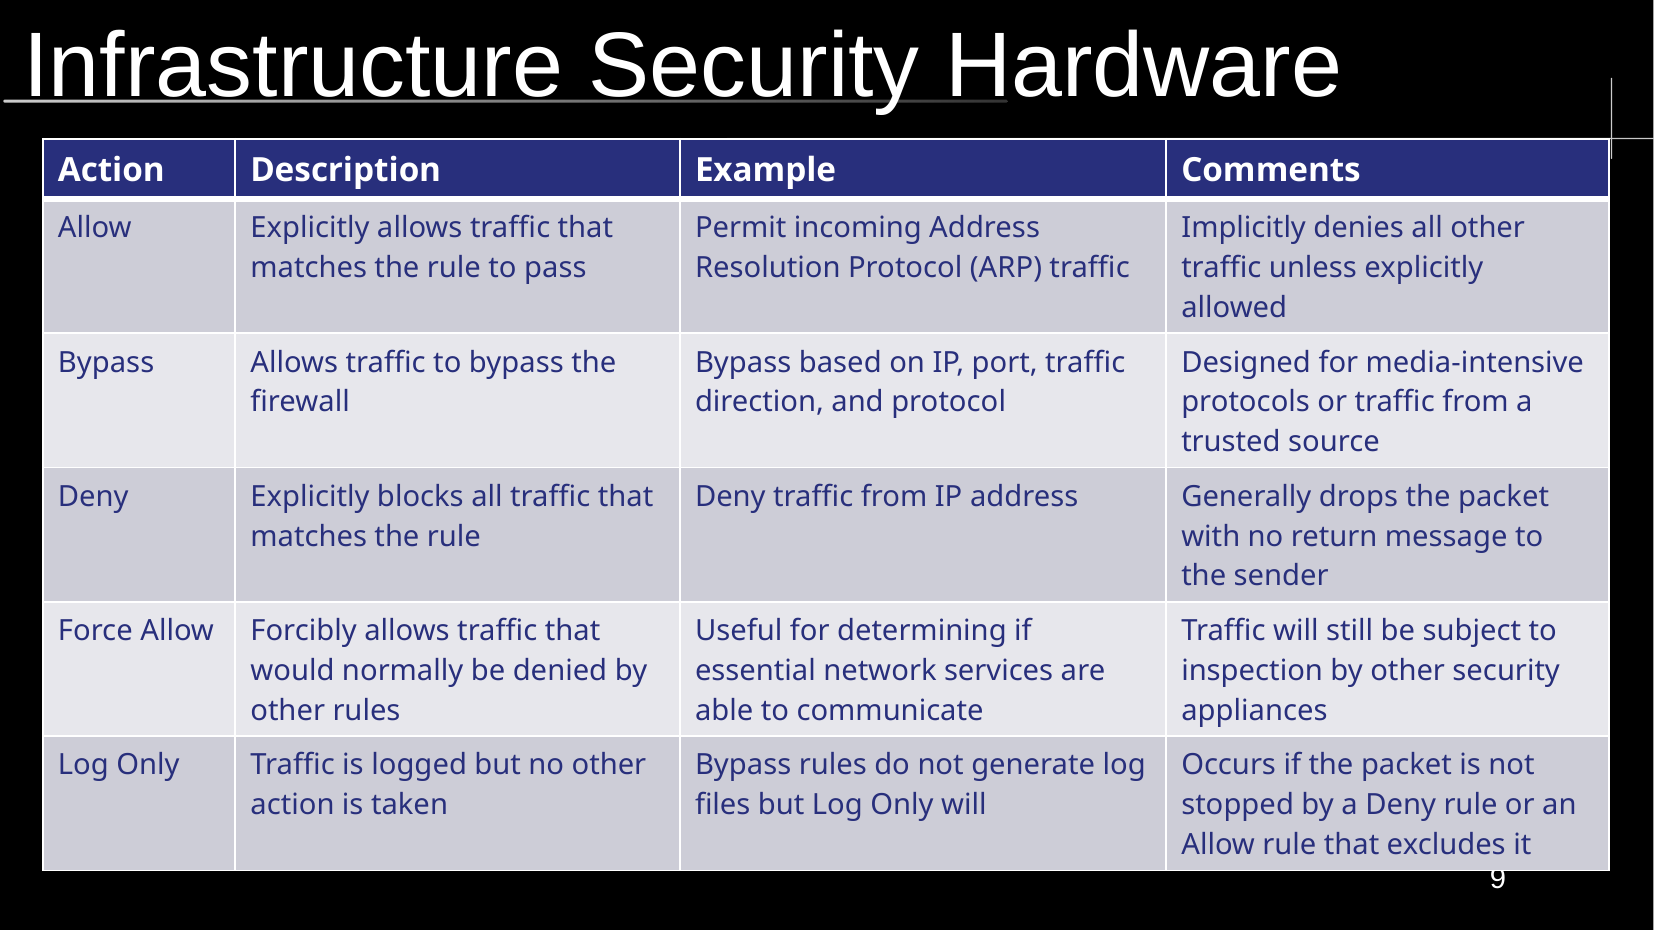

# Infrastructure Security Hardware
| Action | Description | Example | Comments |
| --- | --- | --- | --- |
| Allow | Explicitly allows traffic that matches the rule to pass | Permit incoming Address Resolution Protocol (ARP) traffic | Implicitly denies all other traffic unless explicitly allowed |
| Bypass | Allows traffic to bypass the firewall | Bypass based on IP, port, traffic direction, and protocol | Designed for media-intensive protocols or traffic from a trusted source |
| Deny | Explicitly blocks all traffic that matches the rule | Deny traffic from IP address | Generally drops the packet with no return message to the sender |
| Force Allow | Forcibly allows traffic that would normally be denied by other rules | Useful for determining if essential network services are able to communicate | Traffic will still be subject to inspection by other security appliances |
| Log Only | Traffic is logged but no other action is taken | Bypass rules do not generate log files but Log Only will | Occurs if the packet is not stopped by a Deny rule or an Allow rule that excludes it |
9